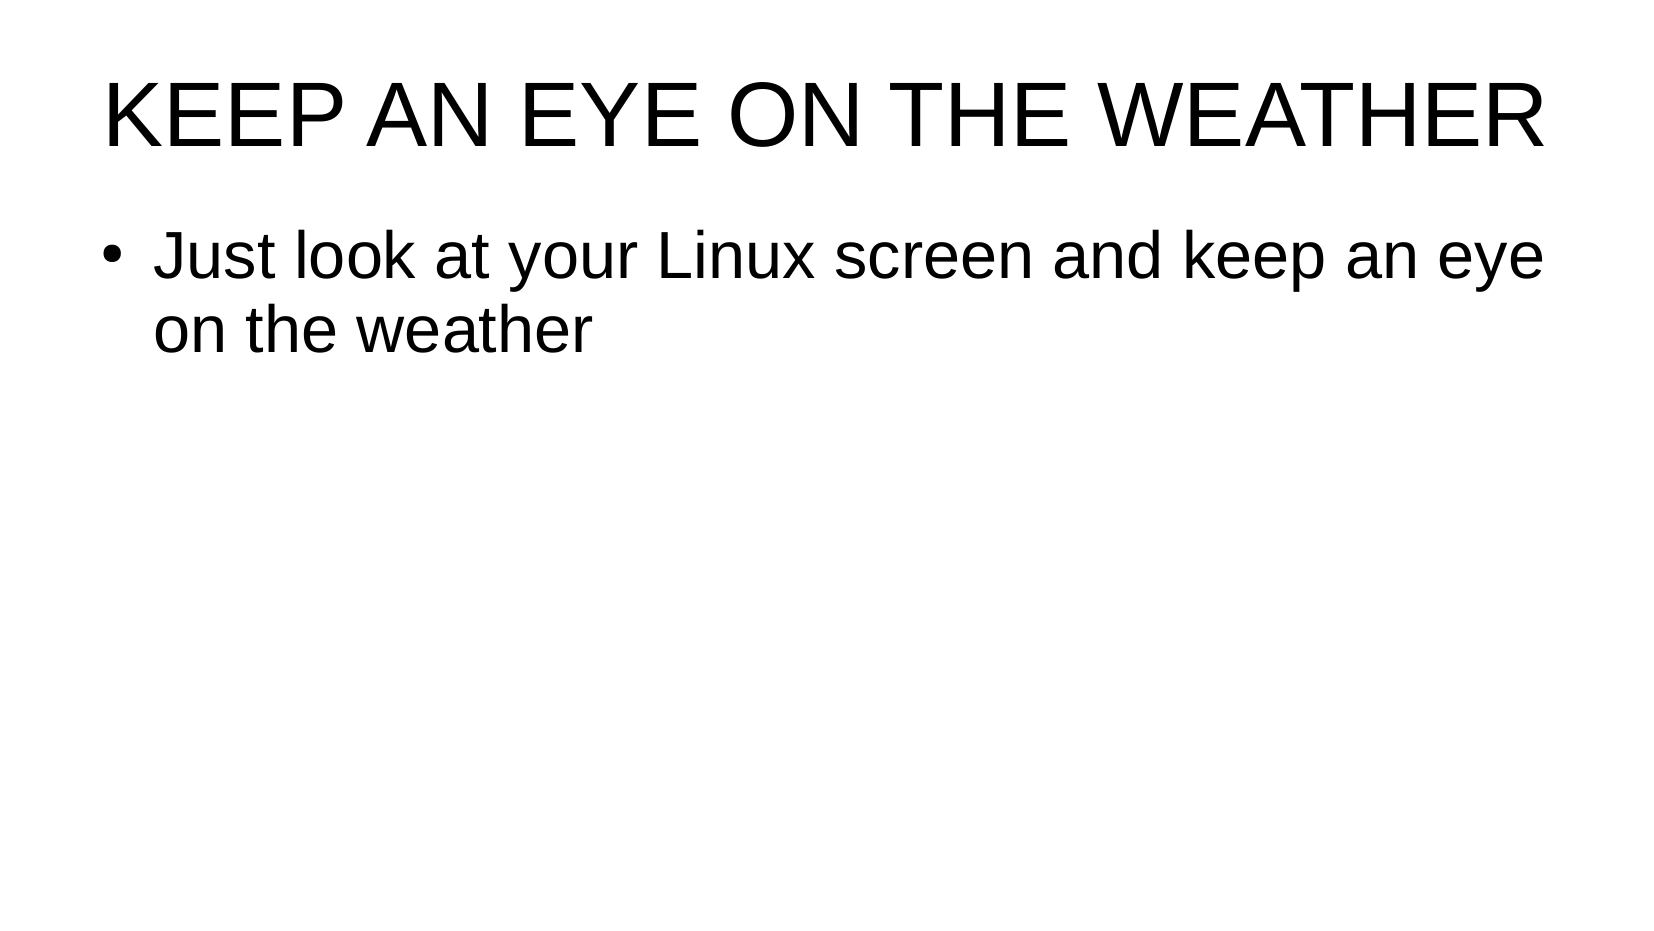

# KEEP AN EYE ON THE WEATHER
Just look at your Linux screen and keep an eye on the weather